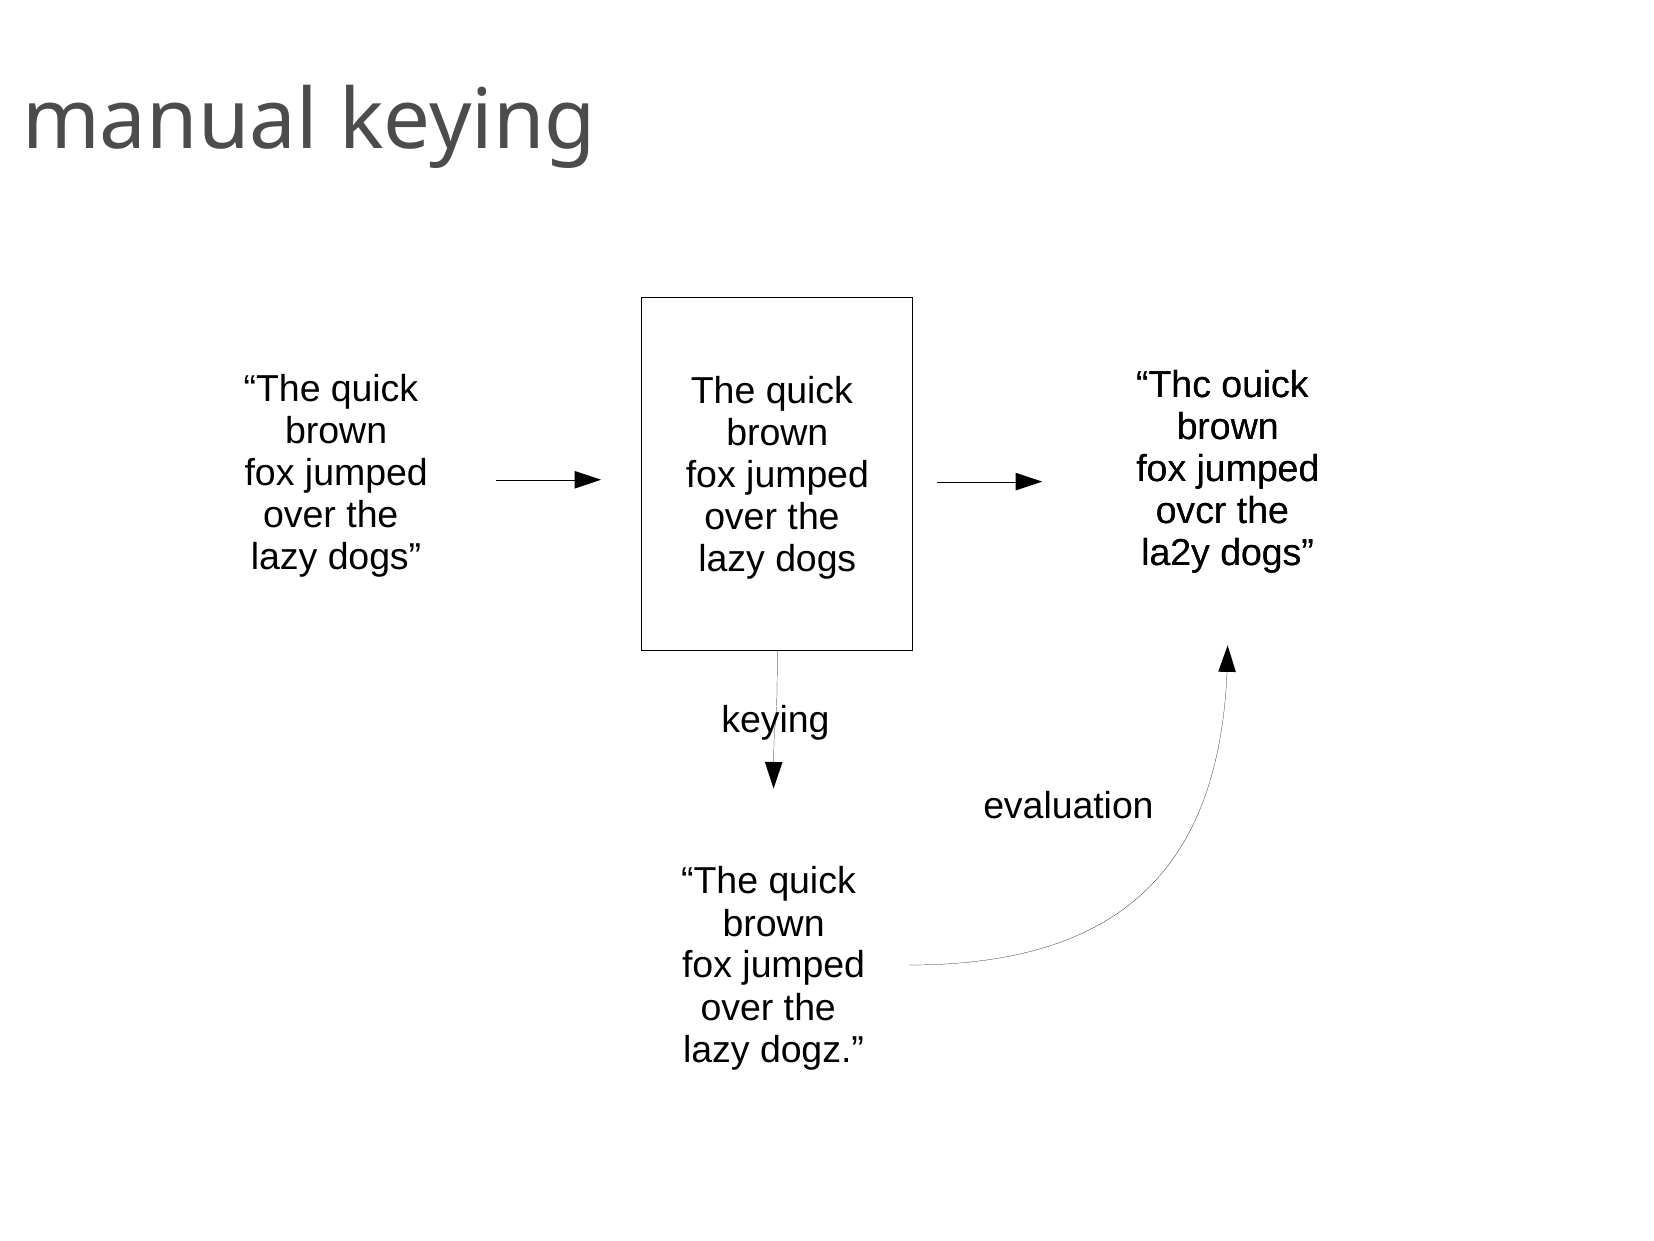

# manual keying
“Thc ouick
brown
fox jumped
ovcr the
la2y dogs”
“Thc ouick
brown
fox jumped
ovcr the
la2y dogs”
“The quick
brown
fox jumped
over the
lazy dogs”
The quick
brown
fox jumped
over the
lazy dogs
“The quick
brown
fox jumped
over the
lazy dogz.”